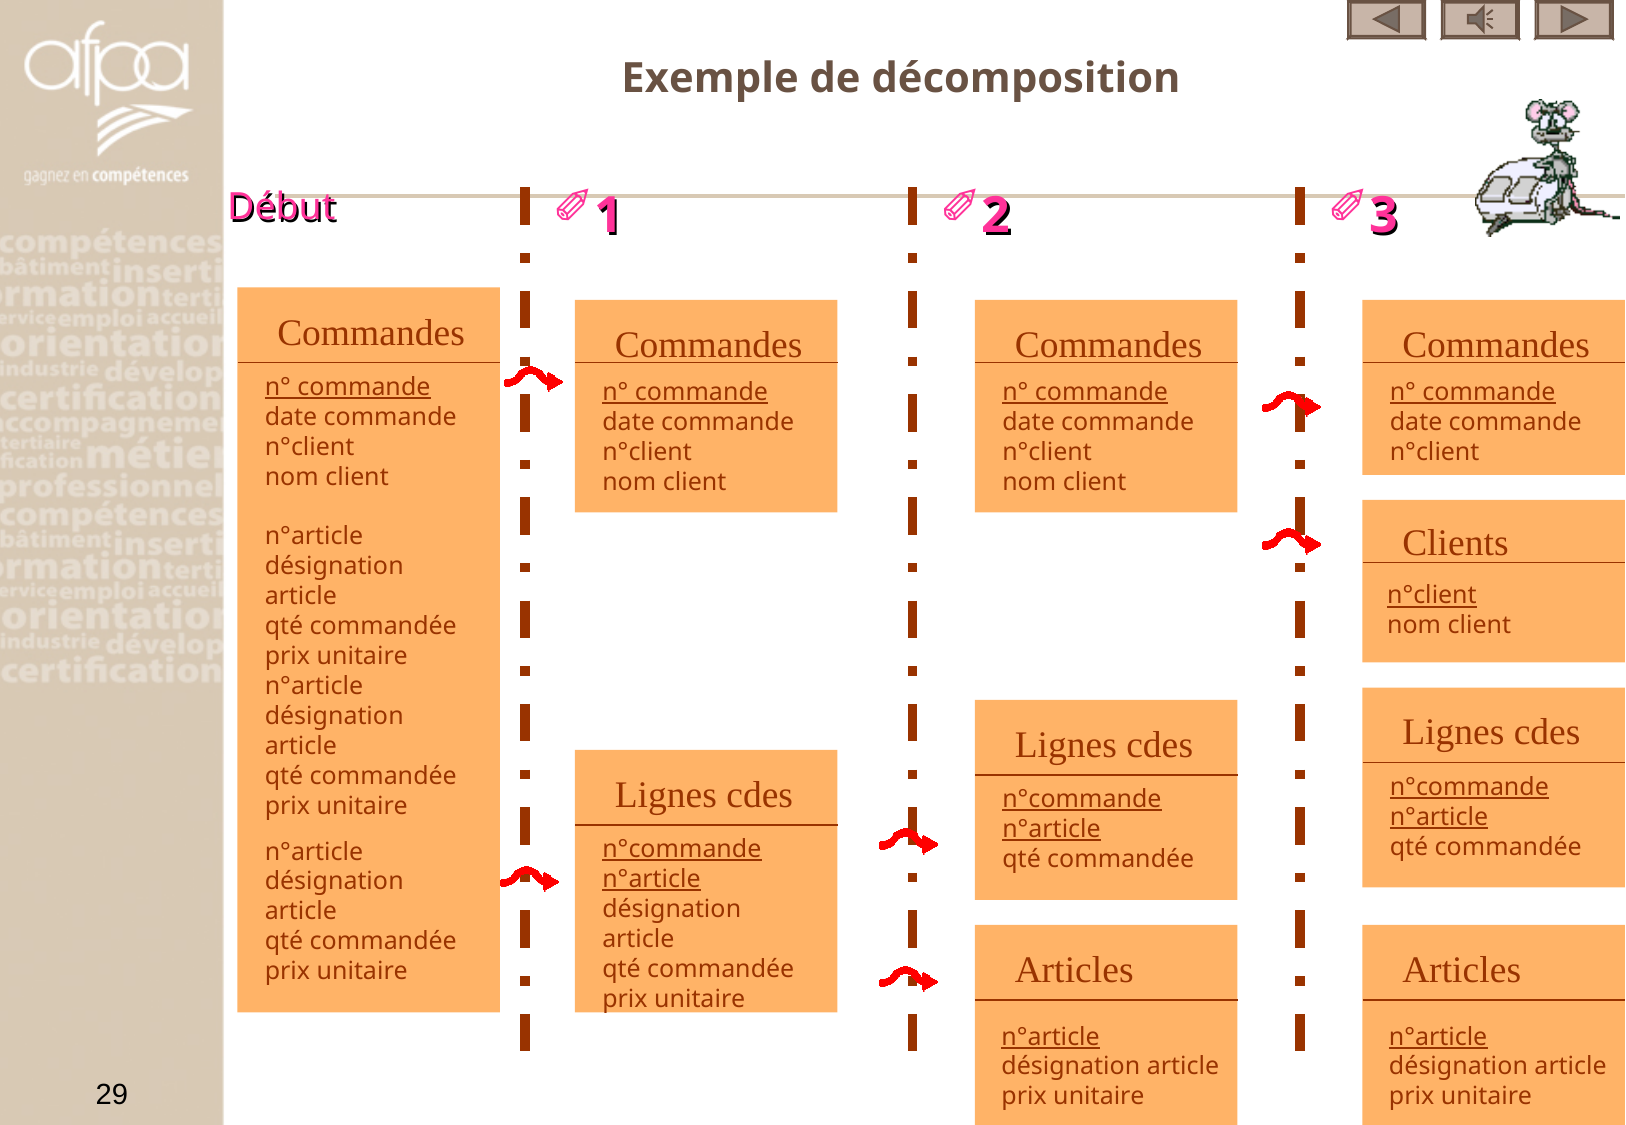

# Exemple de décomposition
Début
1
2
3
Commandes
Commandes
n° commande
date commande
n°client
nom client
Commandes
n° commande
date commande
n°client
nom client
Commandes
n° commande
date commande
n°client
n° commande
date commande
n°client
nom client
n°article
désignation article
qté commandée
prix unitaire
n°article
désignation article
qté commandée
prix unitaire
n°article
désignation article
qté commandée
prix unitaire
Clients
n°client
nom client
Lignes cdes
n°commande
n°article
qté commandée
Lignes cdes
n°commande
n°article
qté commandée
Lignes cdes
n°commande
n°article
désignation article
qté commandée
prix unitaire
Articles
n°article
désignation article
prix unitaire
Articles
n°article
désignation article
prix unitaire